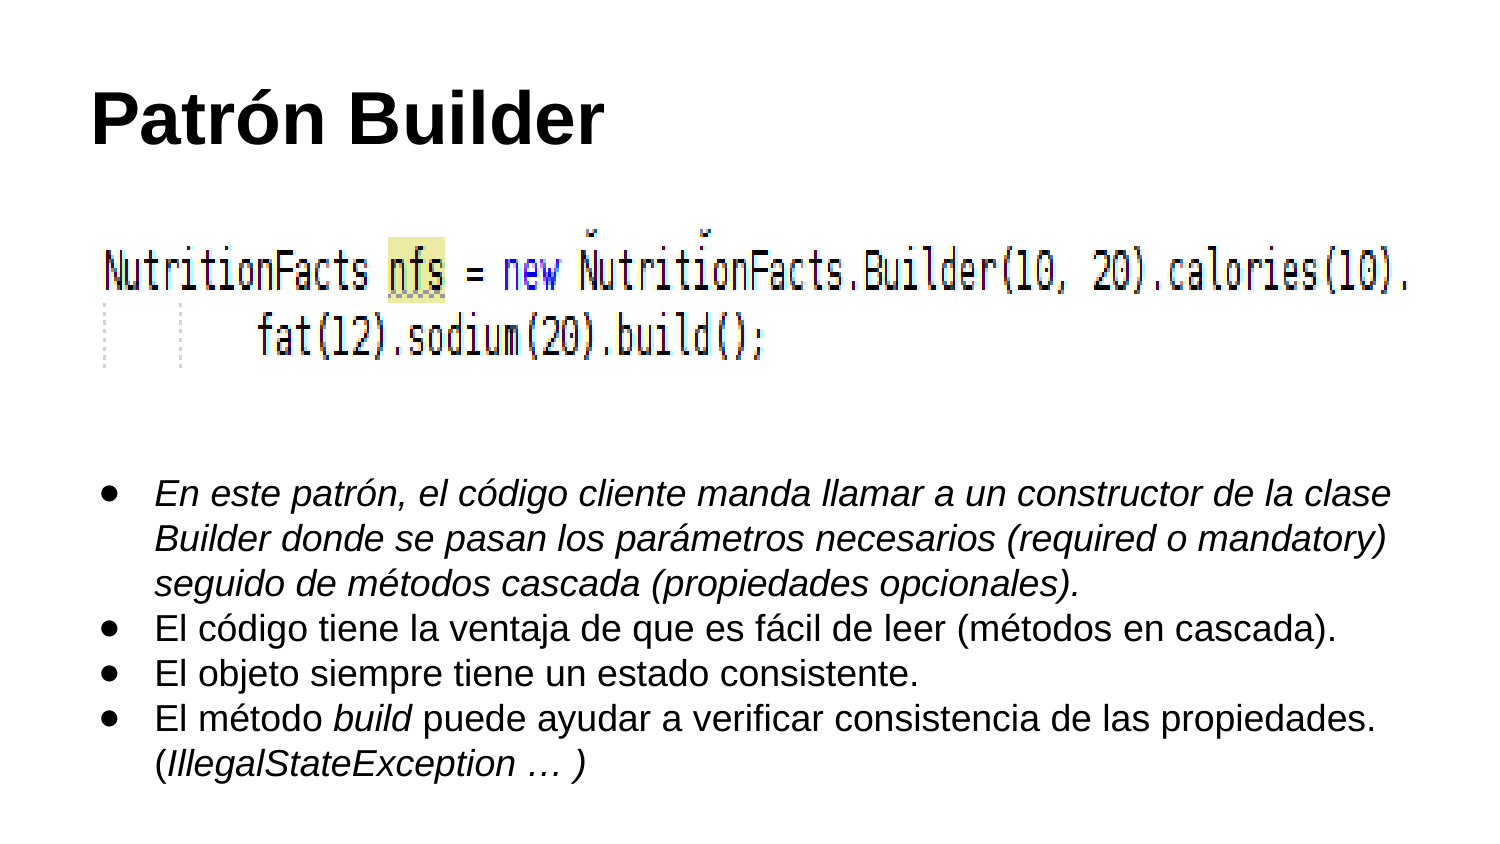

# Patrón Builder
En este patrón, el código cliente manda llamar a un constructor de la clase Builder donde se pasan los parámetros necesarios (required o mandatory) seguido de métodos cascada (propiedades opcionales).
El código tiene la ventaja de que es fácil de leer (métodos en cascada).
El objeto siempre tiene un estado consistente.
El método build puede ayudar a verificar consistencia de las propiedades. (IllegalStateException … )